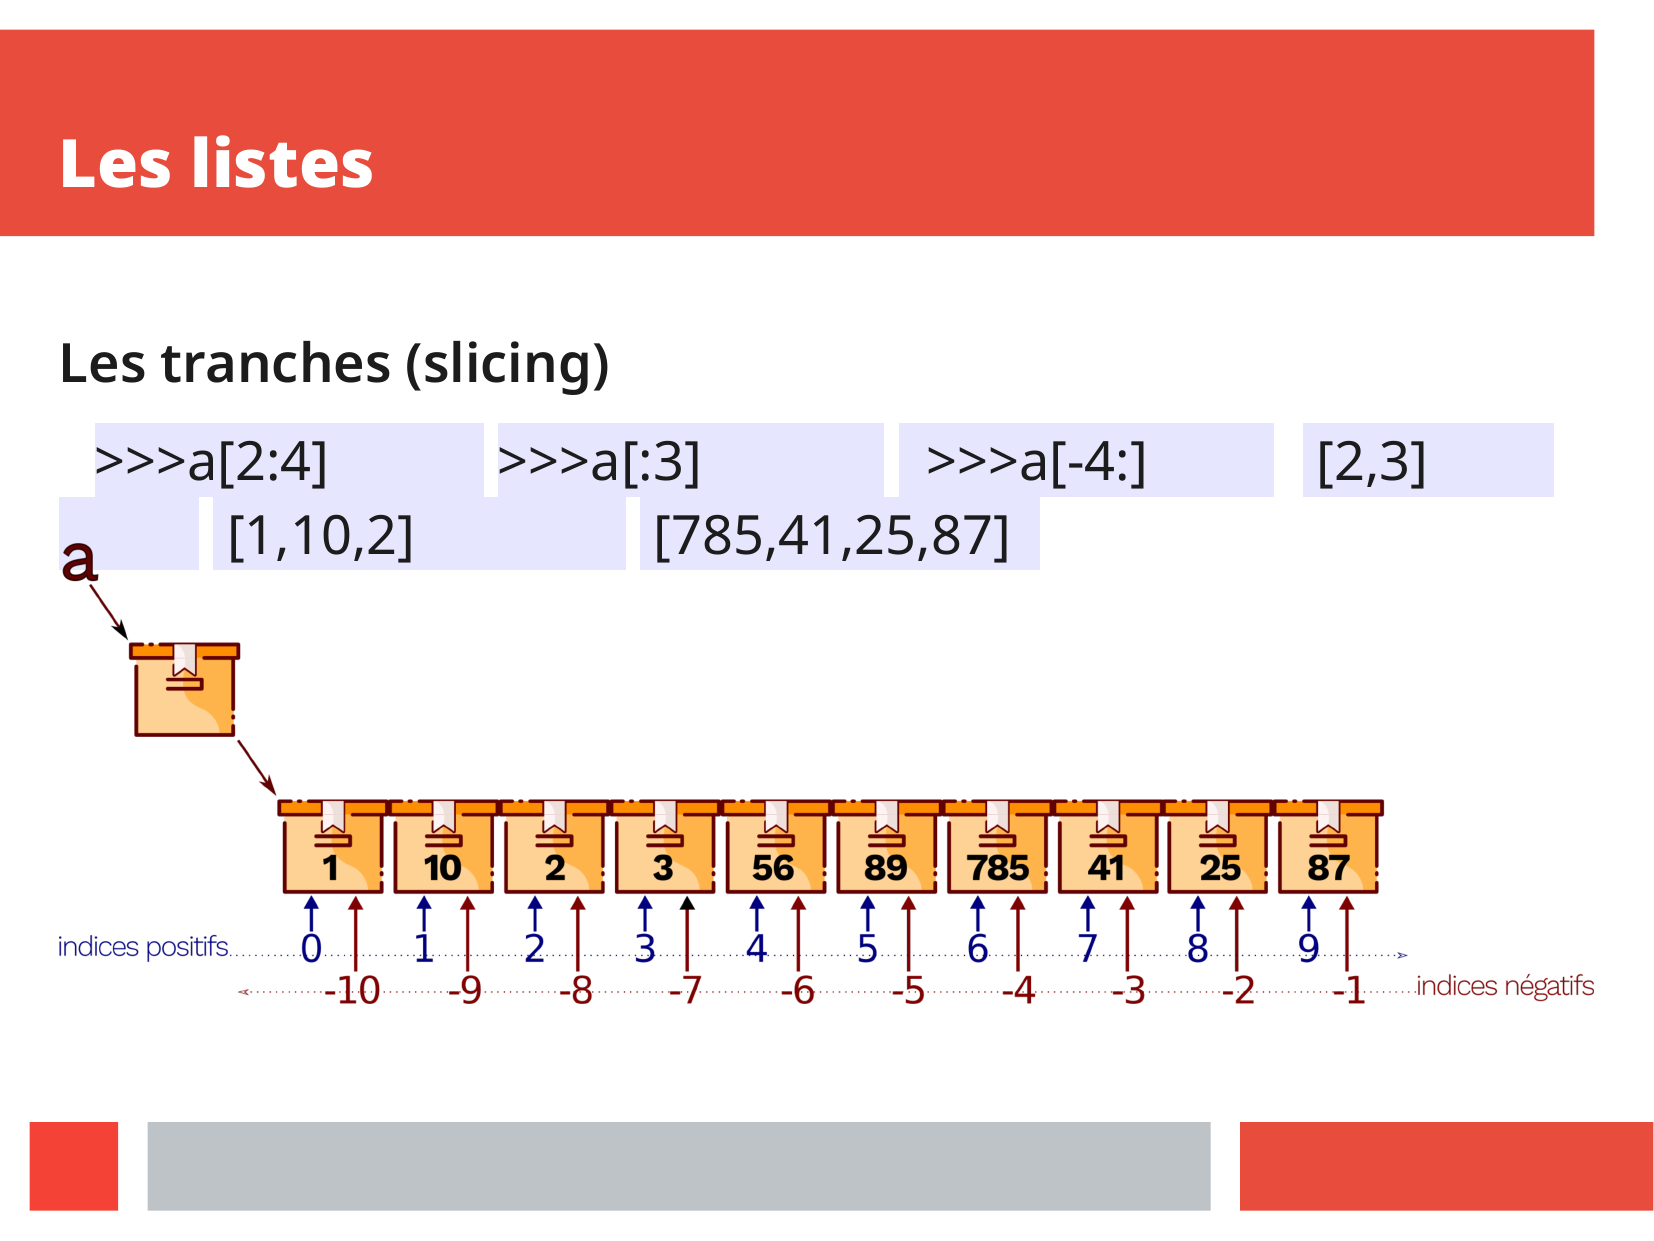

# Les listes
Les tranches (slicing)
>>>a[2:4] >>>a[:3] >>>a[-4:] [2,3] [1,10,2] [785,41,25,87]